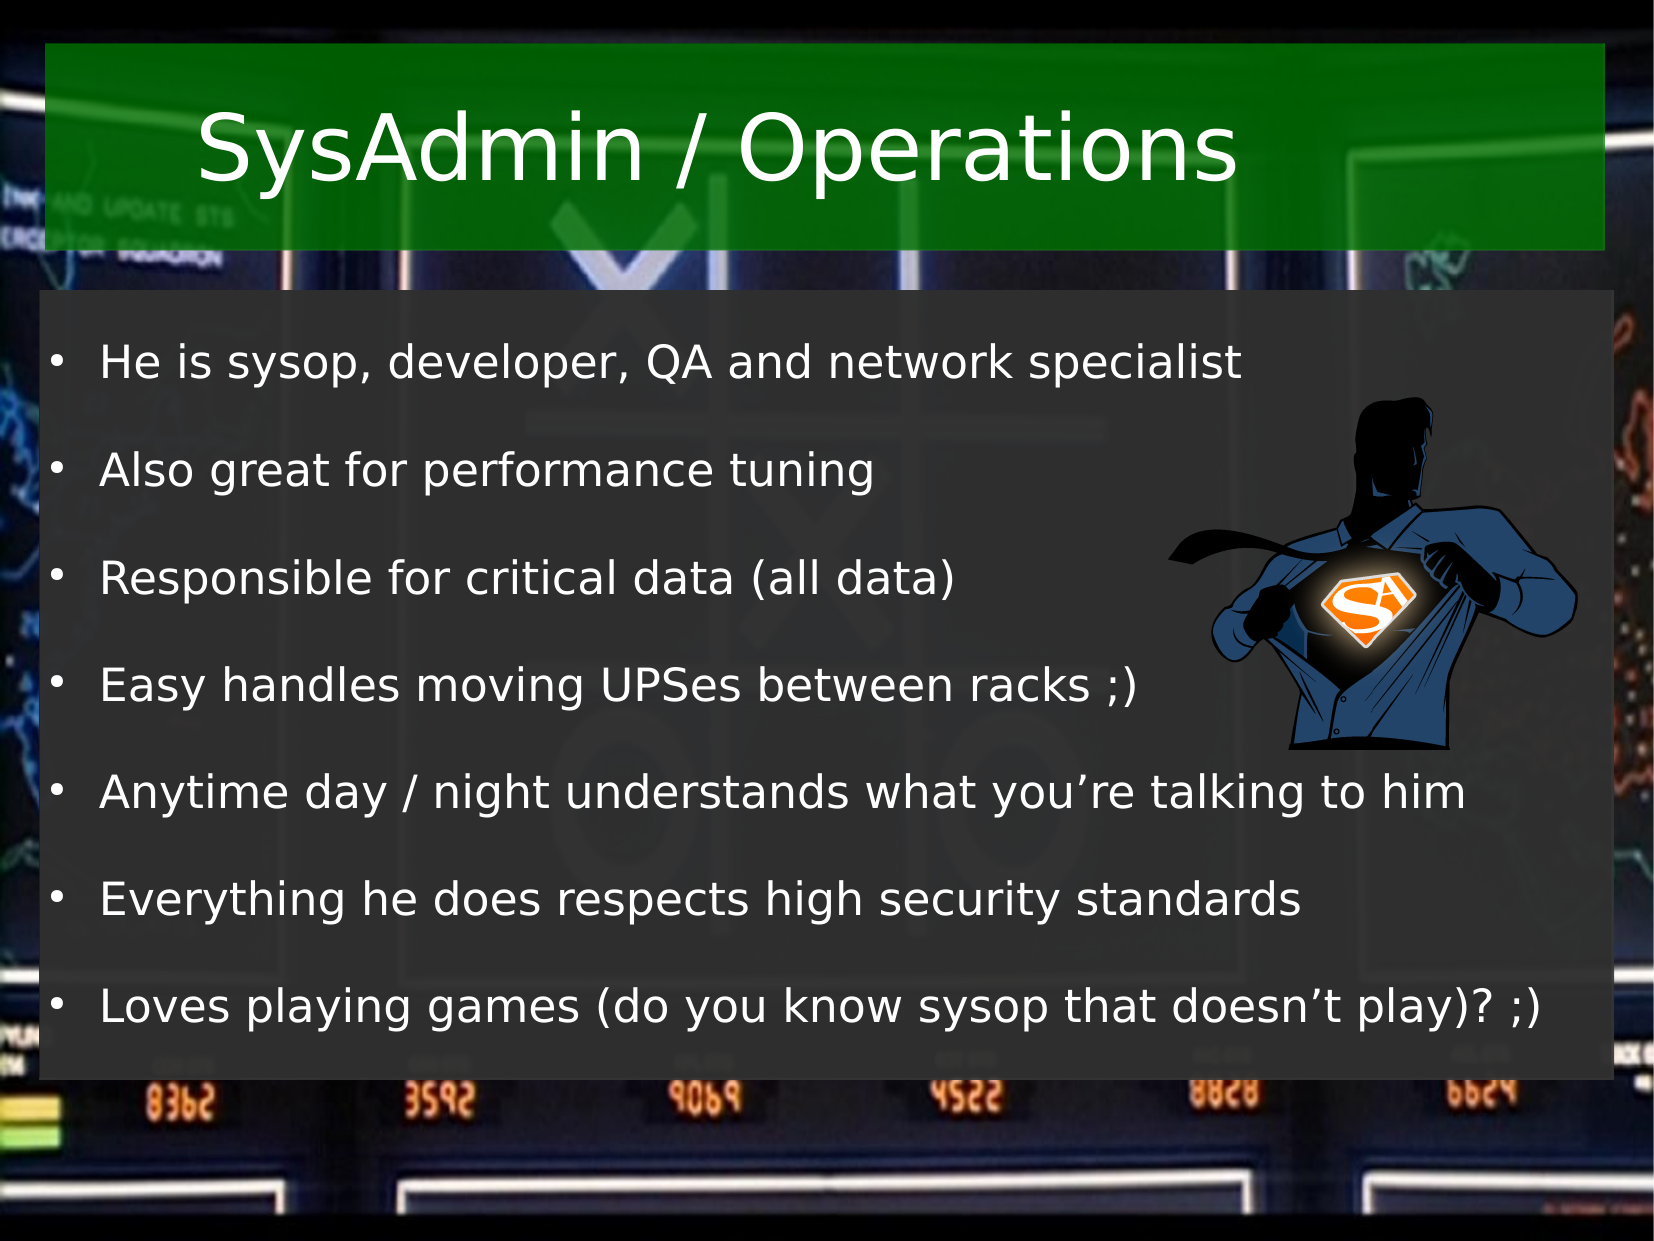

# SysAdmin / Operations
 He is sysop, developer, QA and network specialist
 Also great for performance tuning
 Responsible for critical data (all data)
 Easy handles moving UPSes between racks ;)
 Anytime day / night understands what you’re talking to him
 Everything he does respects high security standards
 Loves playing games (do you know sysop that doesn’t play)? ;)